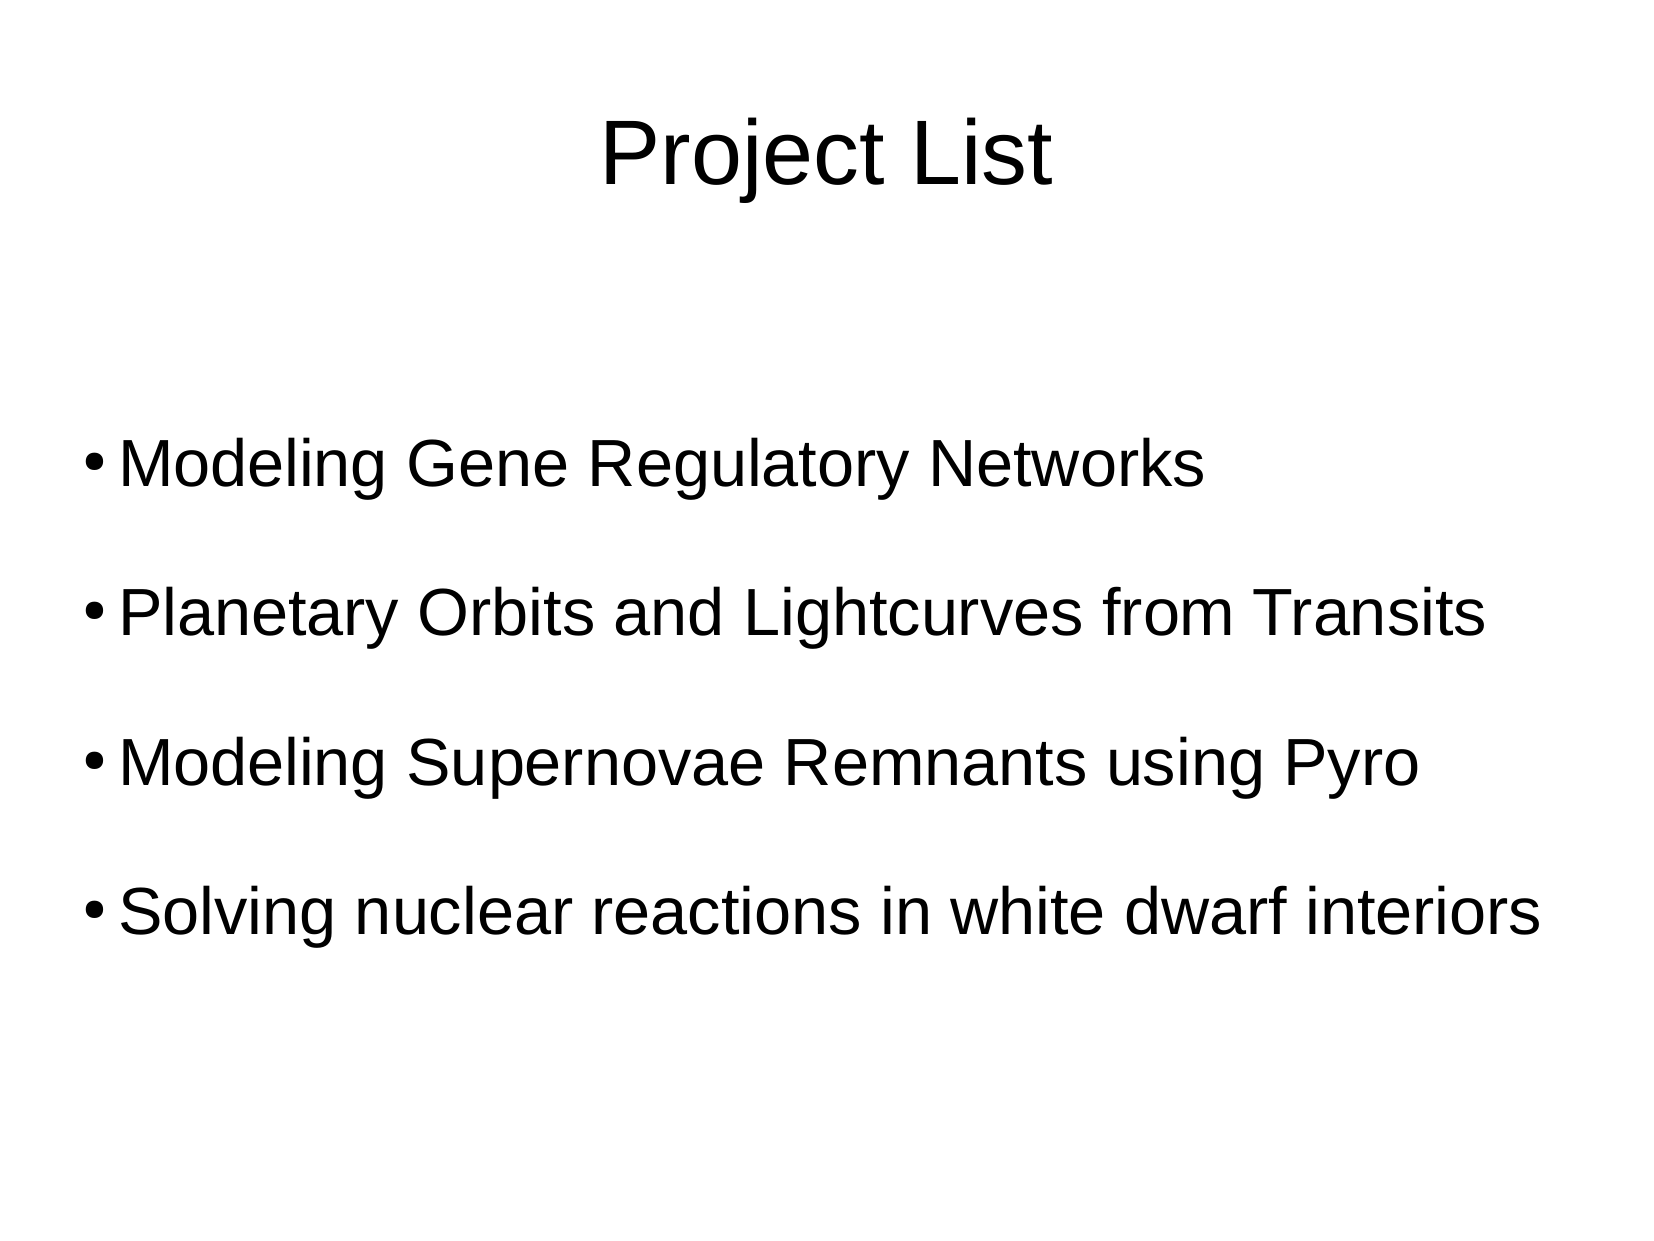

# Project List
Modeling Gene Regulatory Networks
Planetary Orbits and Lightcurves from Transits
Modeling Supernovae Remnants using Pyro
Solving nuclear reactions in white dwarf interiors